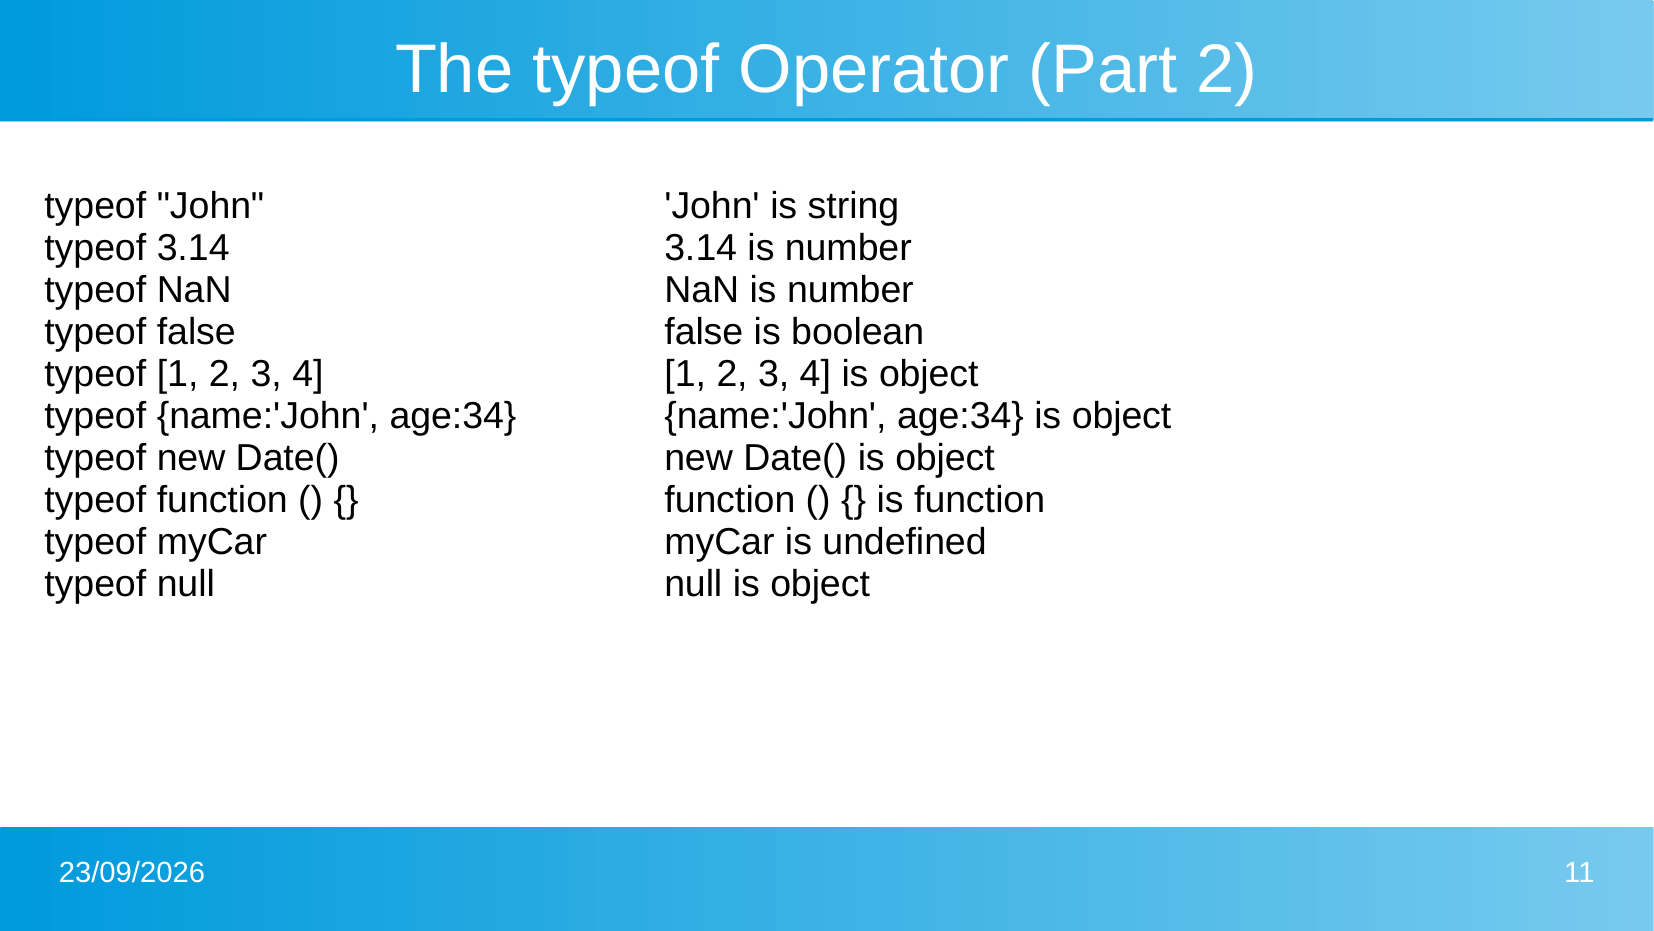

# The typeof Operator (Part 2)
typeof "John"
typeof 3.14
typeof NaN
typeof false
typeof [1, 2, 3, 4]
typeof {name:'John', age:34}
typeof new Date()
typeof function () {}
typeof myCar
typeof null
'John' is string
3.14 is number
NaN is number
false is boolean
[1, 2, 3, 4] is object
{name:'John', age:34} is object
new Date() is object
function () {} is function
myCar is undefined
null is object
11